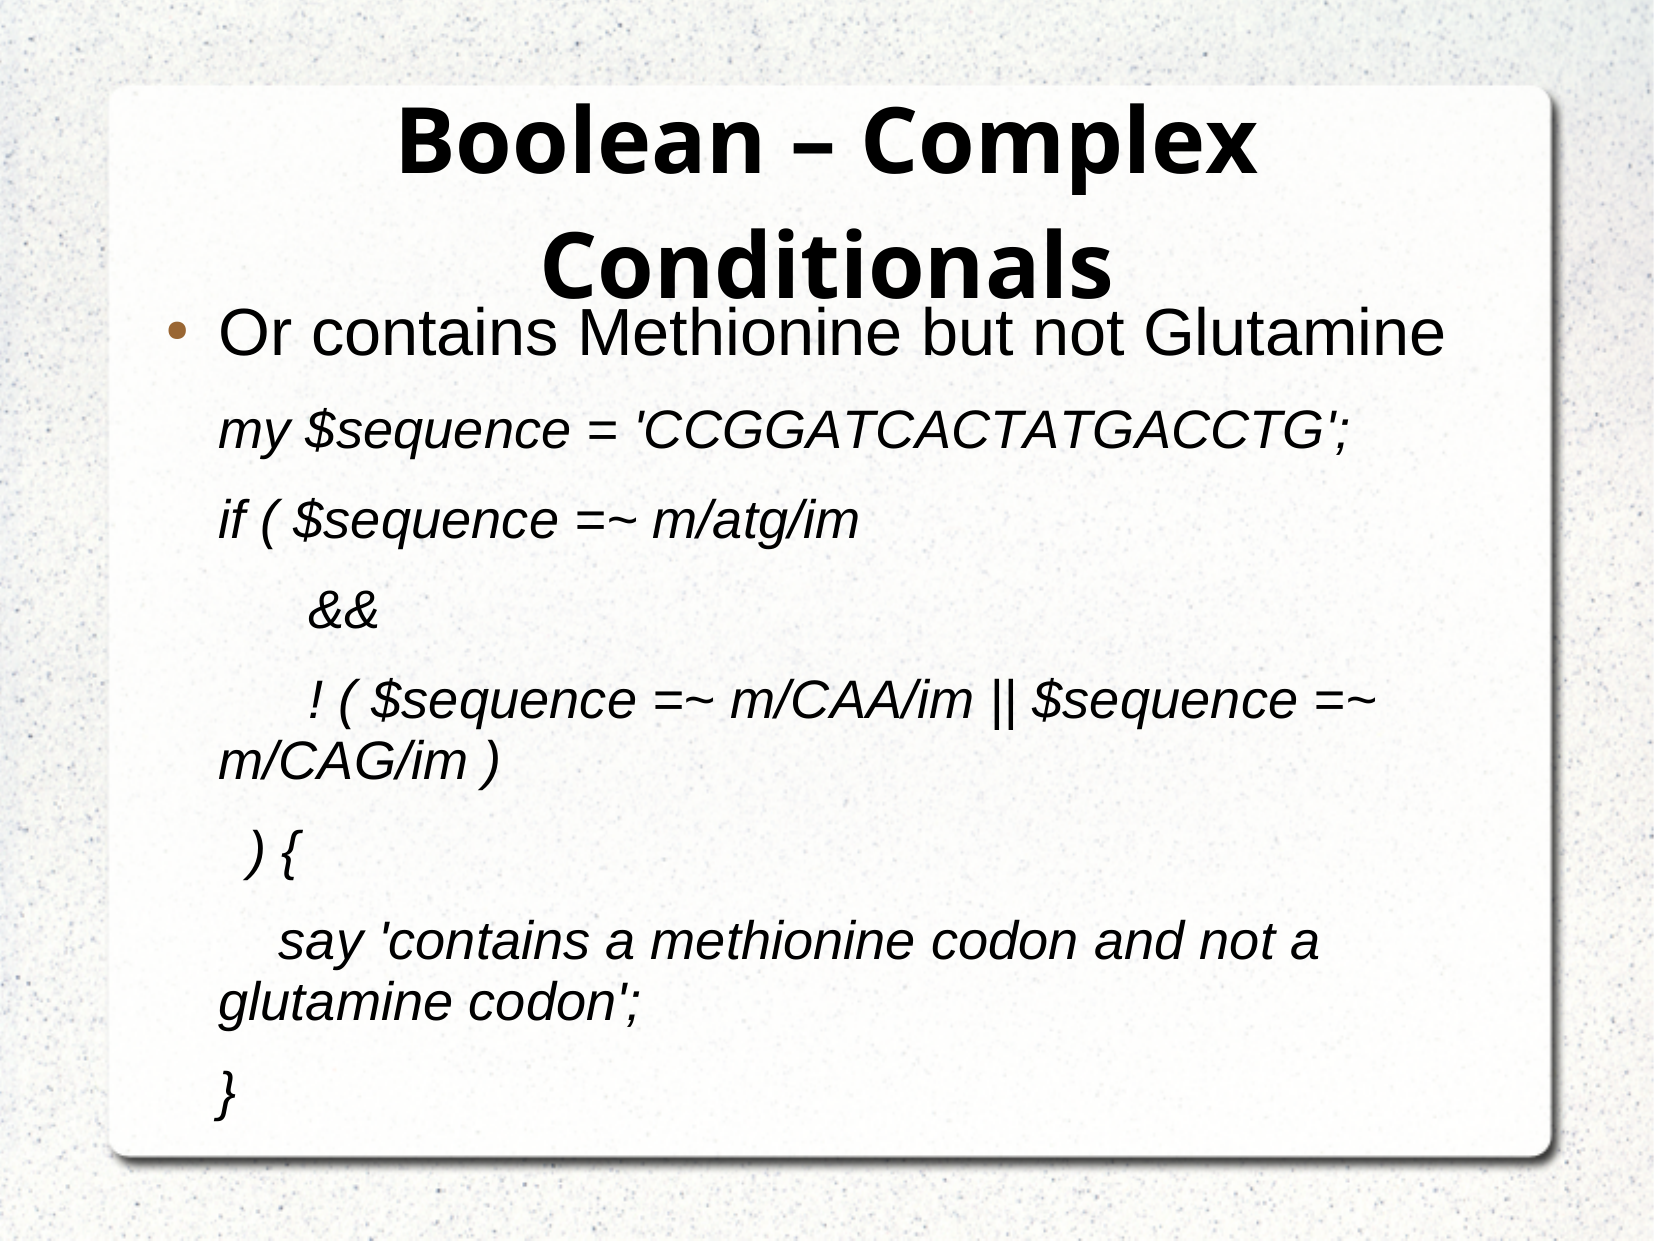

# Boolean – Complex Conditionals
Or contains Methionine but not Glutamine
my $sequence = 'CCGGATCACTATGACCTG';
if ( $sequence =~ m/atg/im
 &&
 ! ( $sequence =~ m/CAA/im || $sequence =~ m/CAG/im )
 ) {
 say 'contains a methionine codon and not a glutamine codon';
}